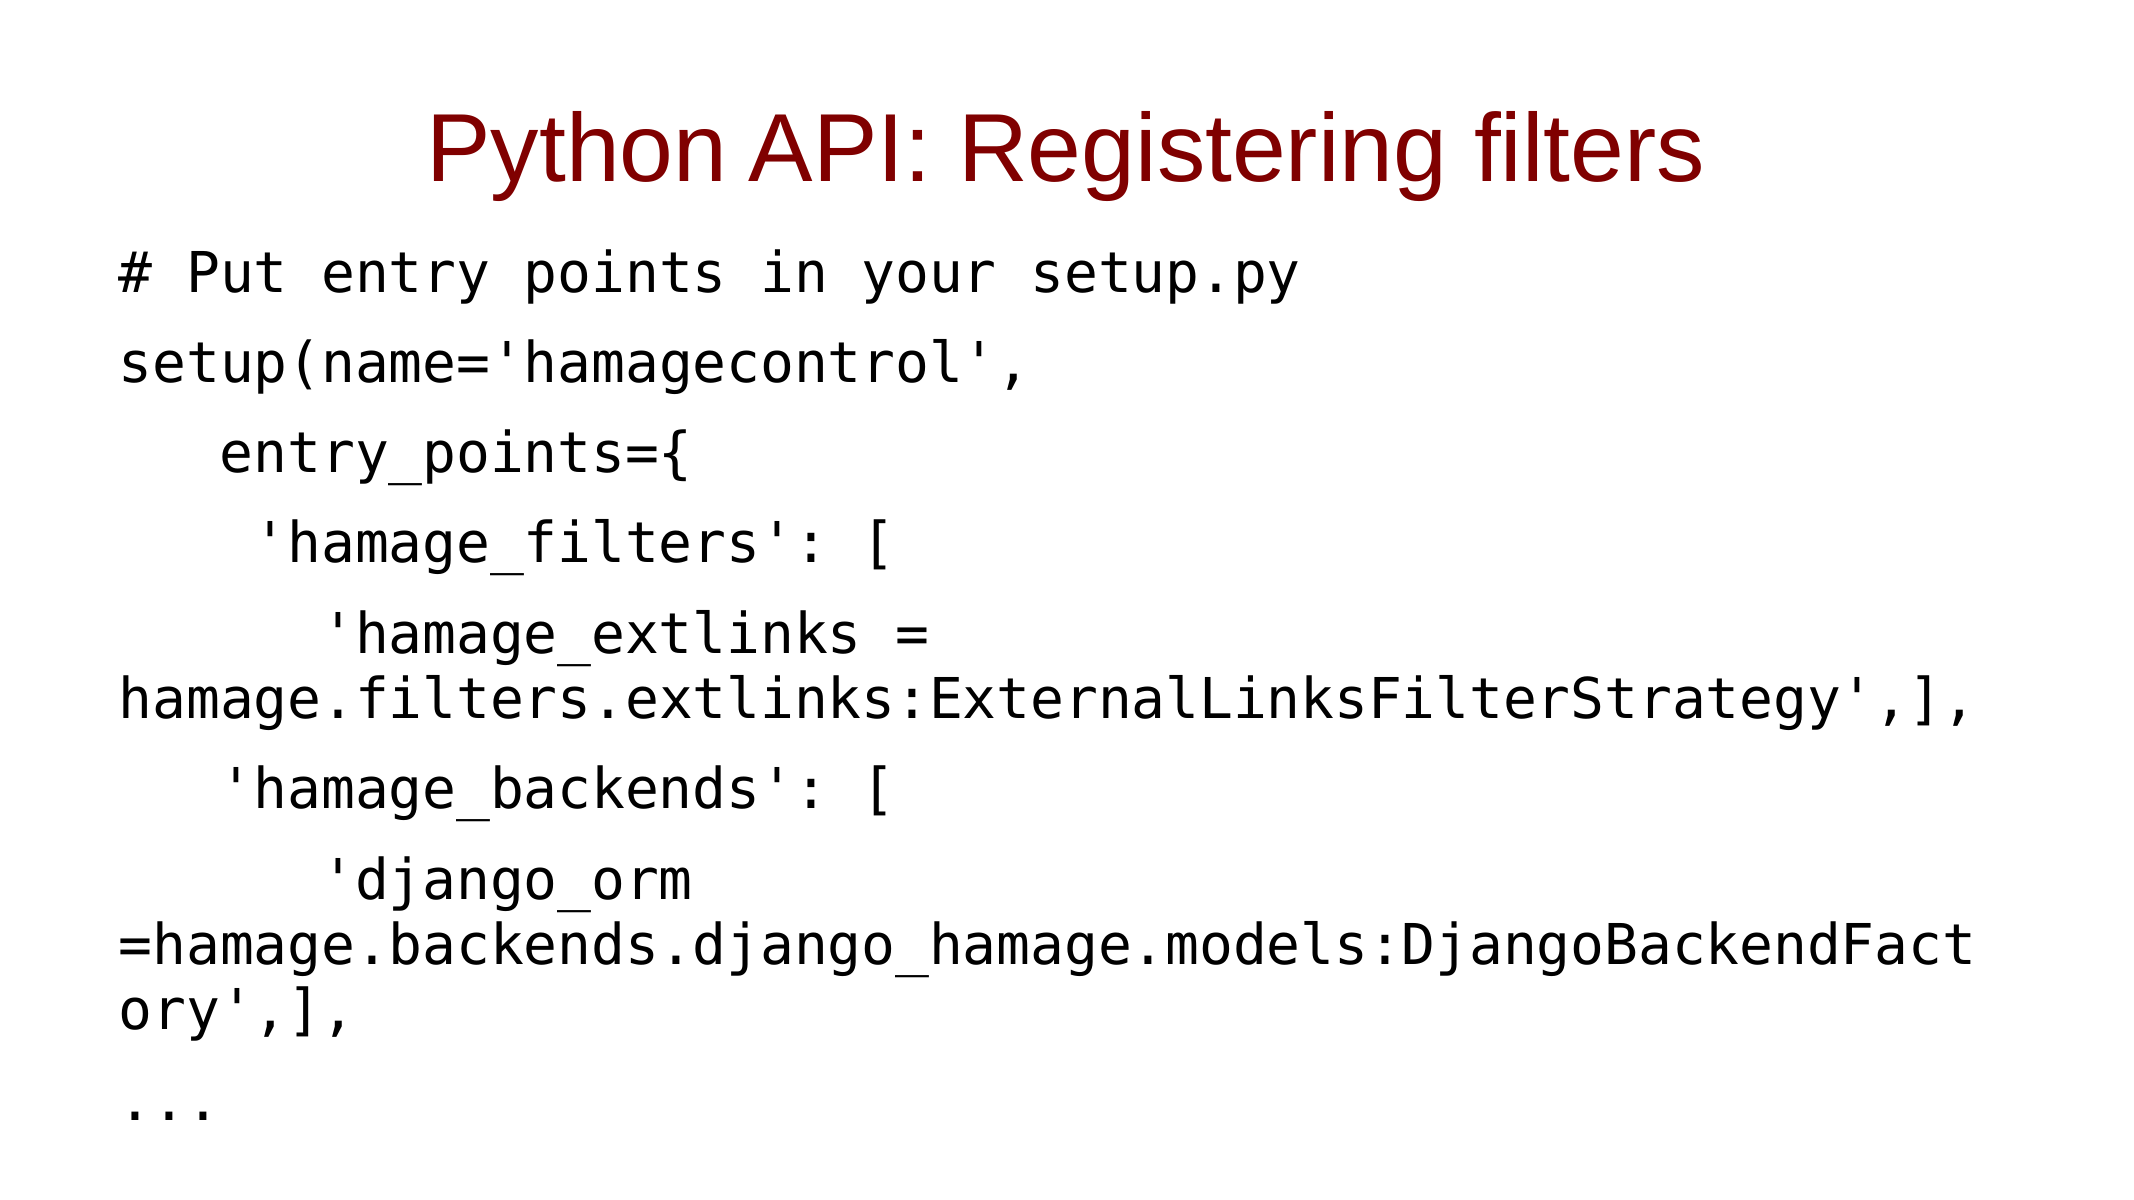

# Python API: Registering filters
# Put entry points in your setup.py
setup(name='hamagecontrol',
 entry_points={
 'hamage_filters': [
 'hamage_extlinks = hamage.filters.extlinks:ExternalLinksFilterStrategy',],
 'hamage_backends': [
 'django_orm =hamage.backends.django_hamage.models:DjangoBackendFactory',],
...